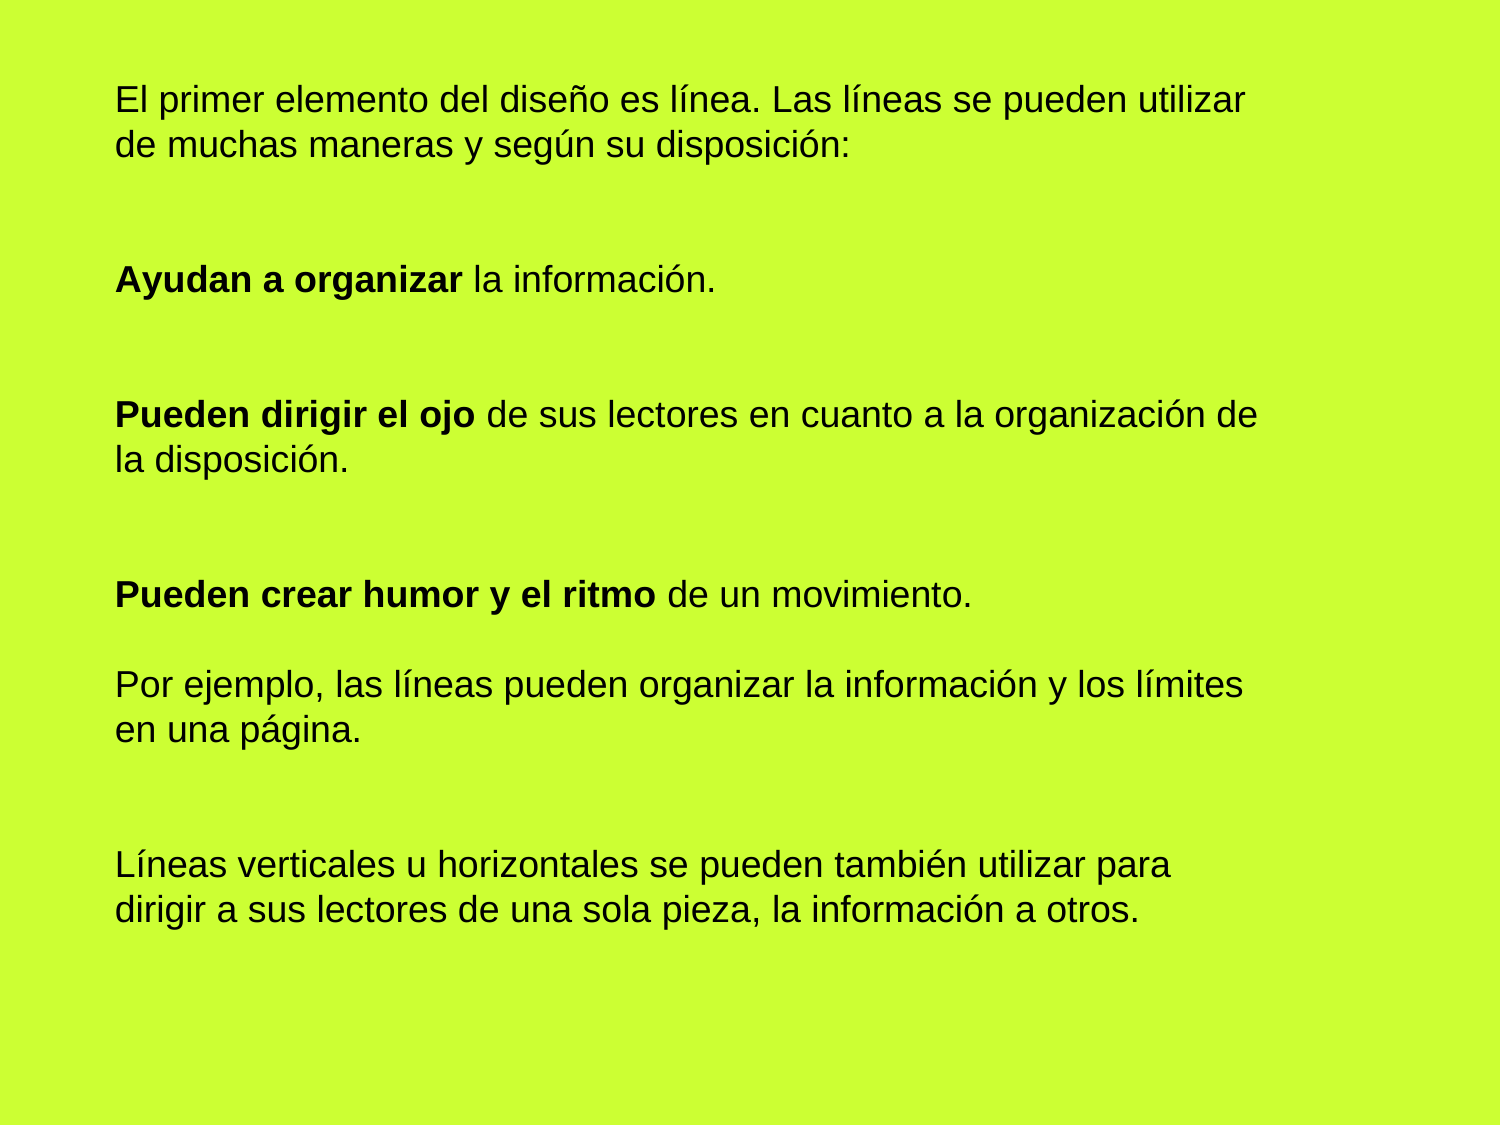

El primer elemento del diseño es línea. Las líneas se pueden utilizar de muchas maneras y según su disposición:
Ayudan a organizar la información.
Pueden dirigir el ojo de sus lectores en cuanto a la organización de la disposición.
Pueden crear humor y el ritmo de un movimiento.
Por ejemplo, las líneas pueden organizar la información y los límites en una página.
Líneas verticales u horizontales se pueden también utilizar para dirigir a sus lectores de una sola pieza, la información a otros.